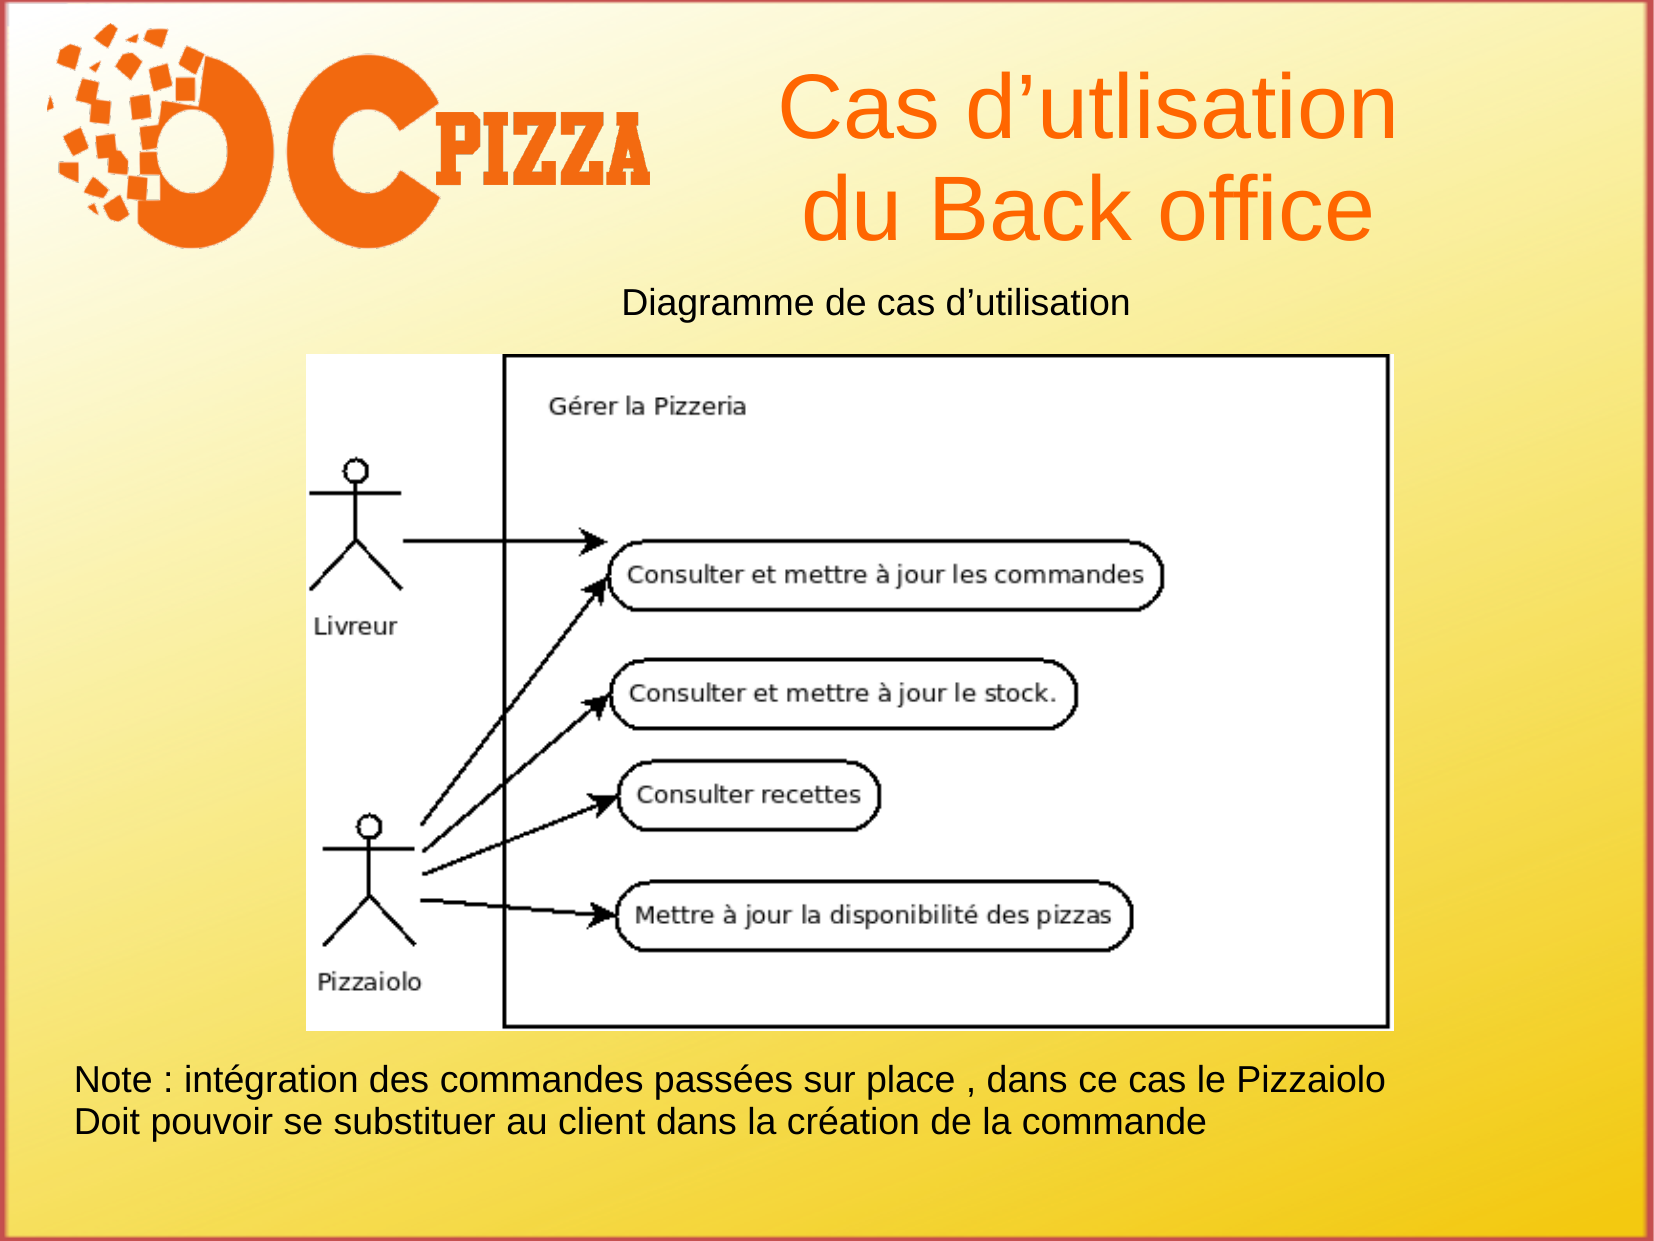

Cas d’utlisation du Back office
Diagramme de cas d’utilisation
Note : intégration des commandes passées sur place , dans ce cas le Pizzaiolo
Doit pouvoir se substituer au client dans la création de la commande